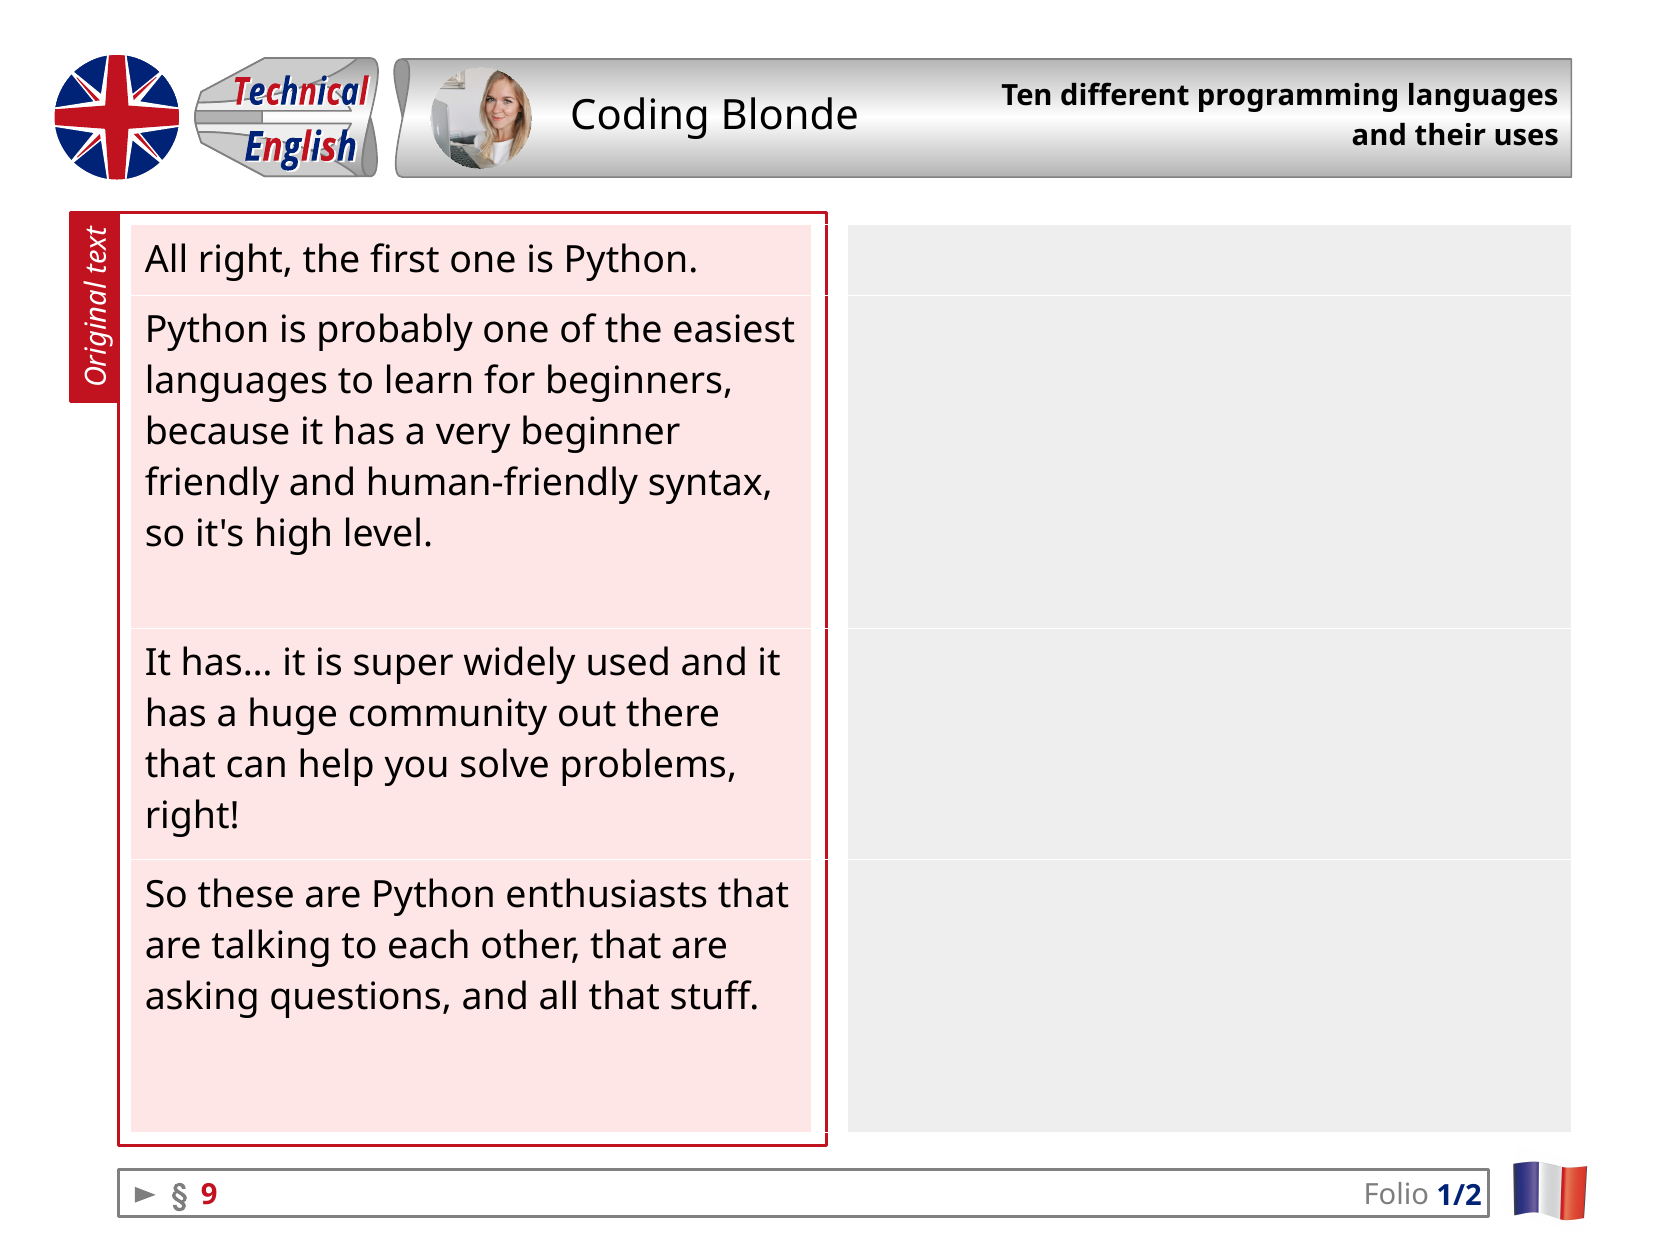

#
| All right, the first one is Python. | | |
| --- | --- | --- |
| Python is probably one of the easiest languages to learn for beginners, because it has a very beginner friendly and human-friendly syntax, so it's high level. | | |
| It has… it is super widely used and it has a huge community out there that can help you solve problems, right! | | |
| So these are Python enthusiasts that are talking to each other, that are asking questions, and all that stuff. | | |
9
1/2